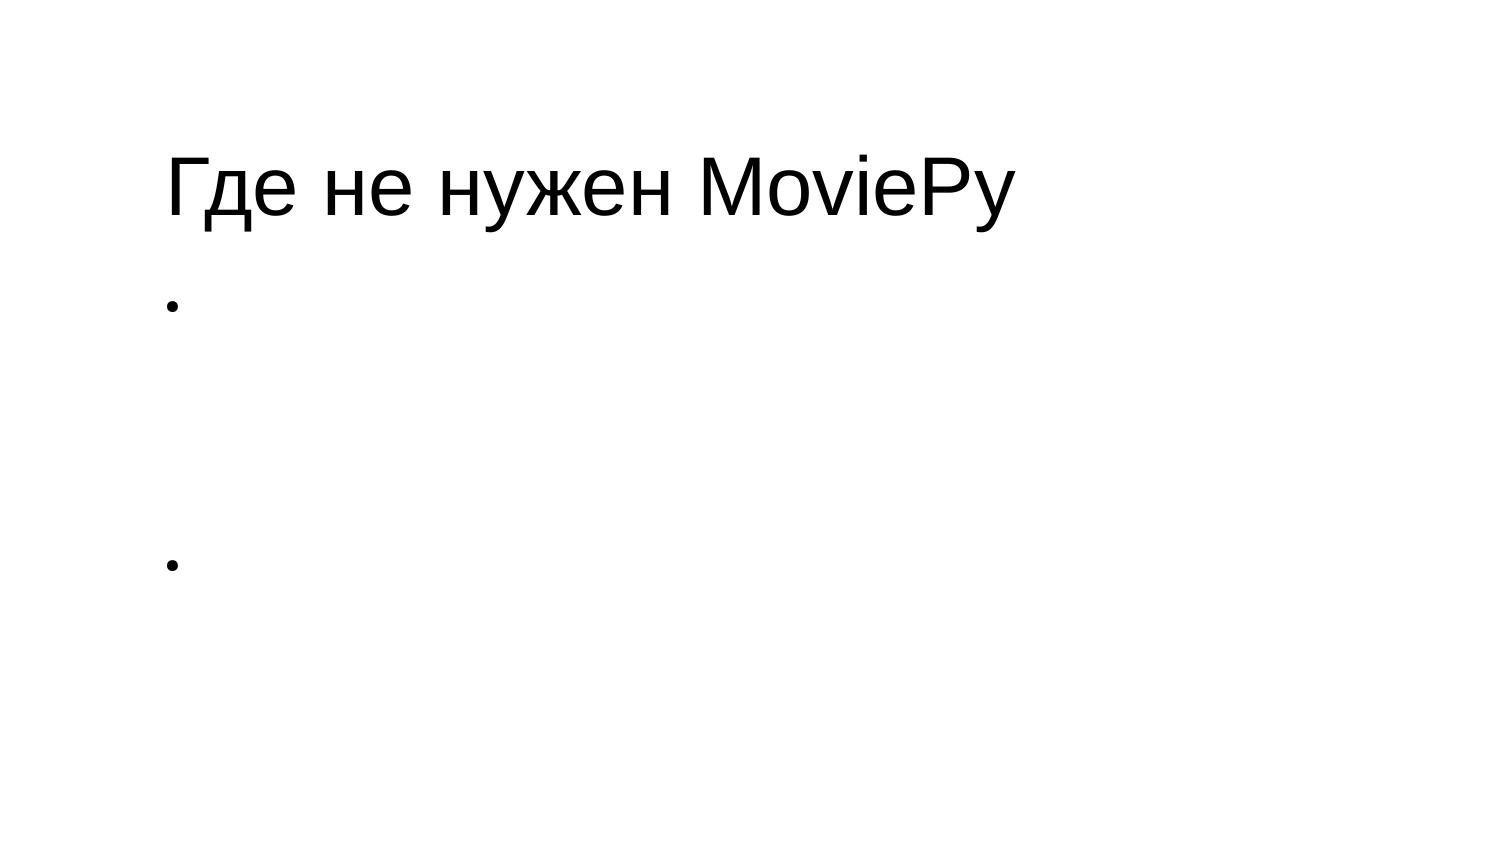

Где не нужен MoviePy
# Вам нужна покадровая обработка и анализ (детекция лиц например). Это делать лучше с помощью imageio, OpenCV or DLIB
Вам нужна просто конвертация или объеденить серию картинок в один видеоролик. Лучше использовать ffmpeg. Он сделает быстрее и меньше сьест памяти.